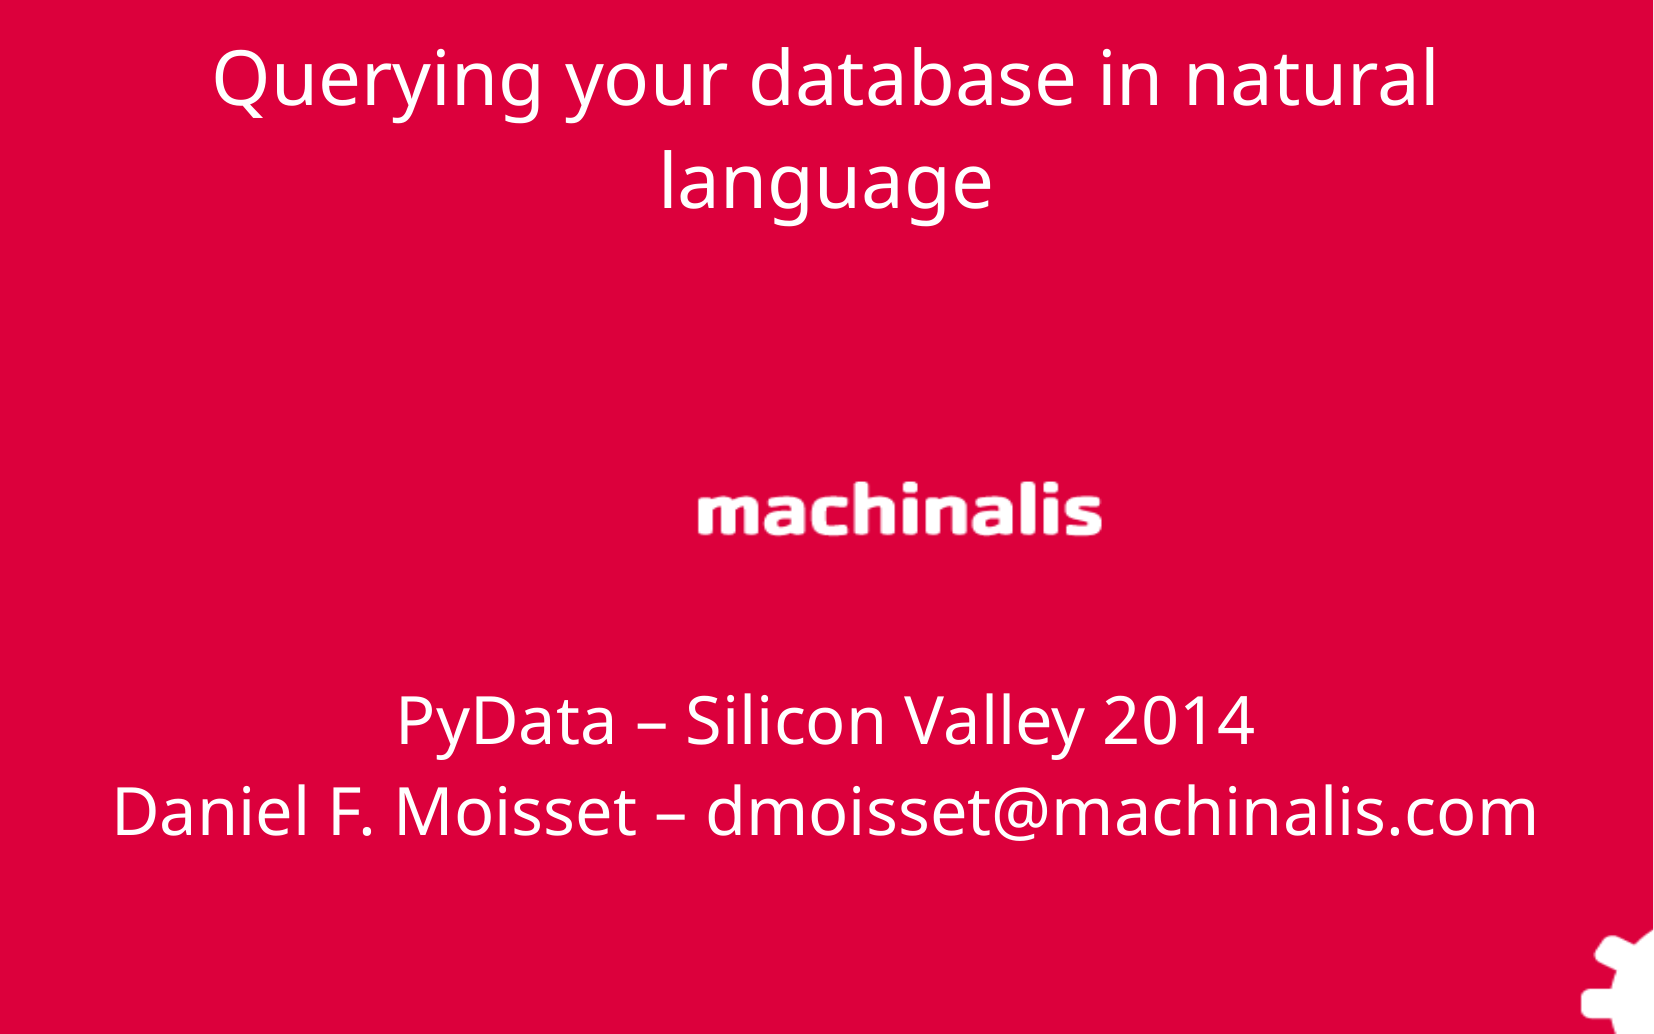

# Querying your database in natural language
PyData – Silicon Valley 2014
Daniel F. Moisset – dmoisset@machinalis.com